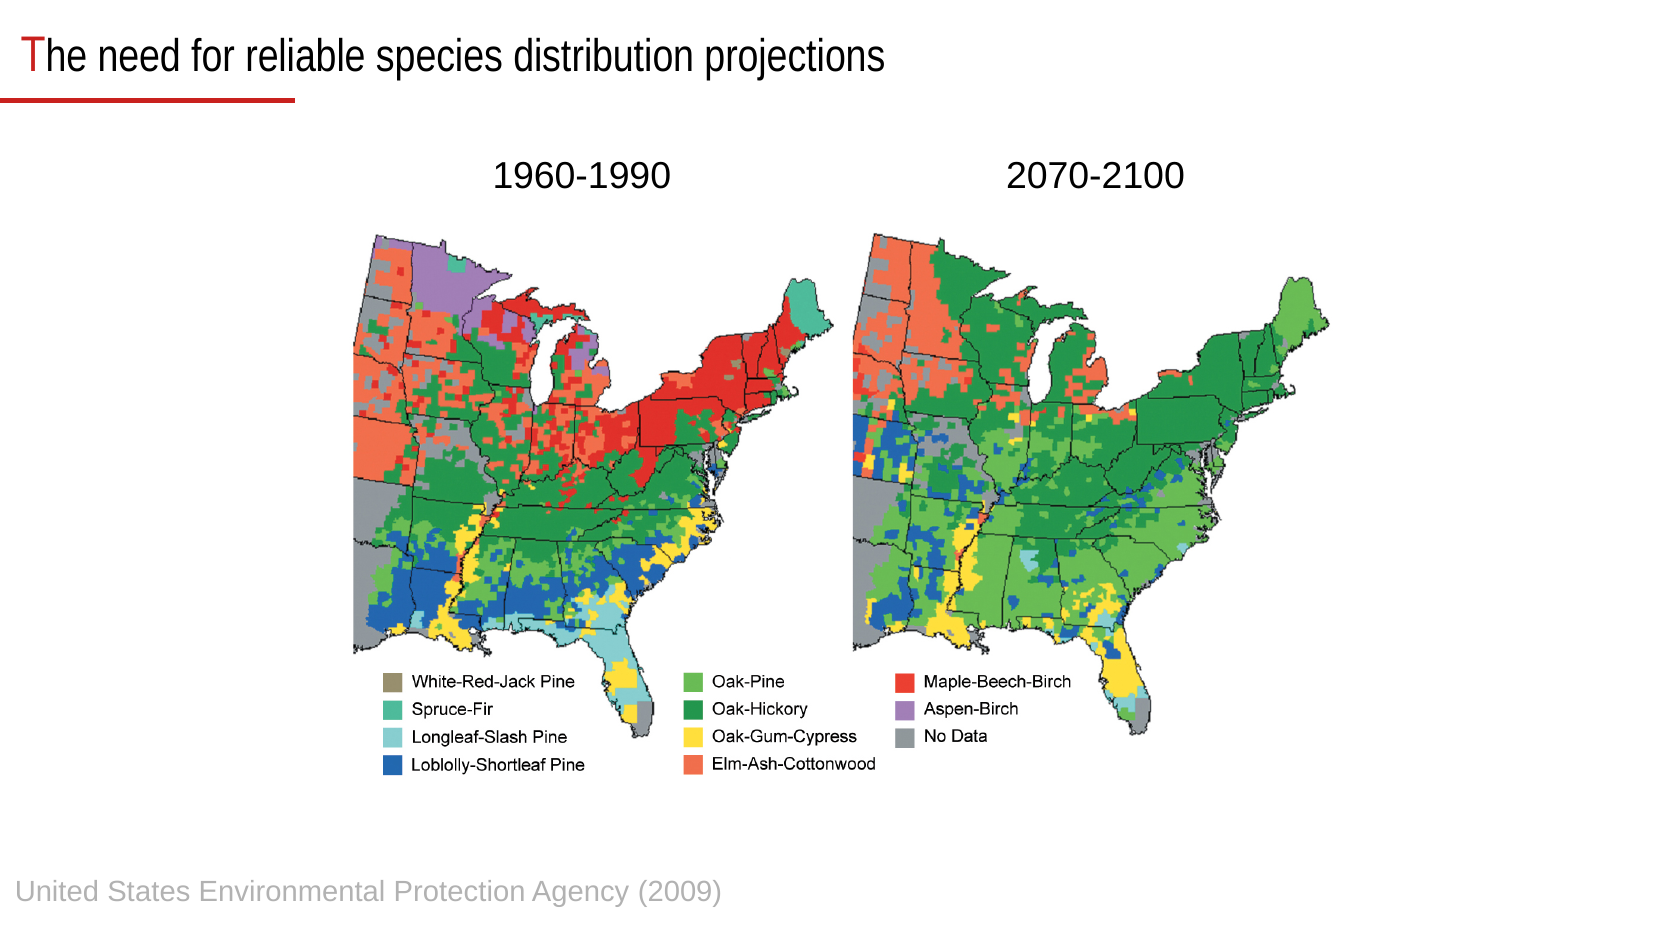

The need for reliable species distribution projections
1960-1990
2070-2100
United States Environmental Protection Agency (2009)